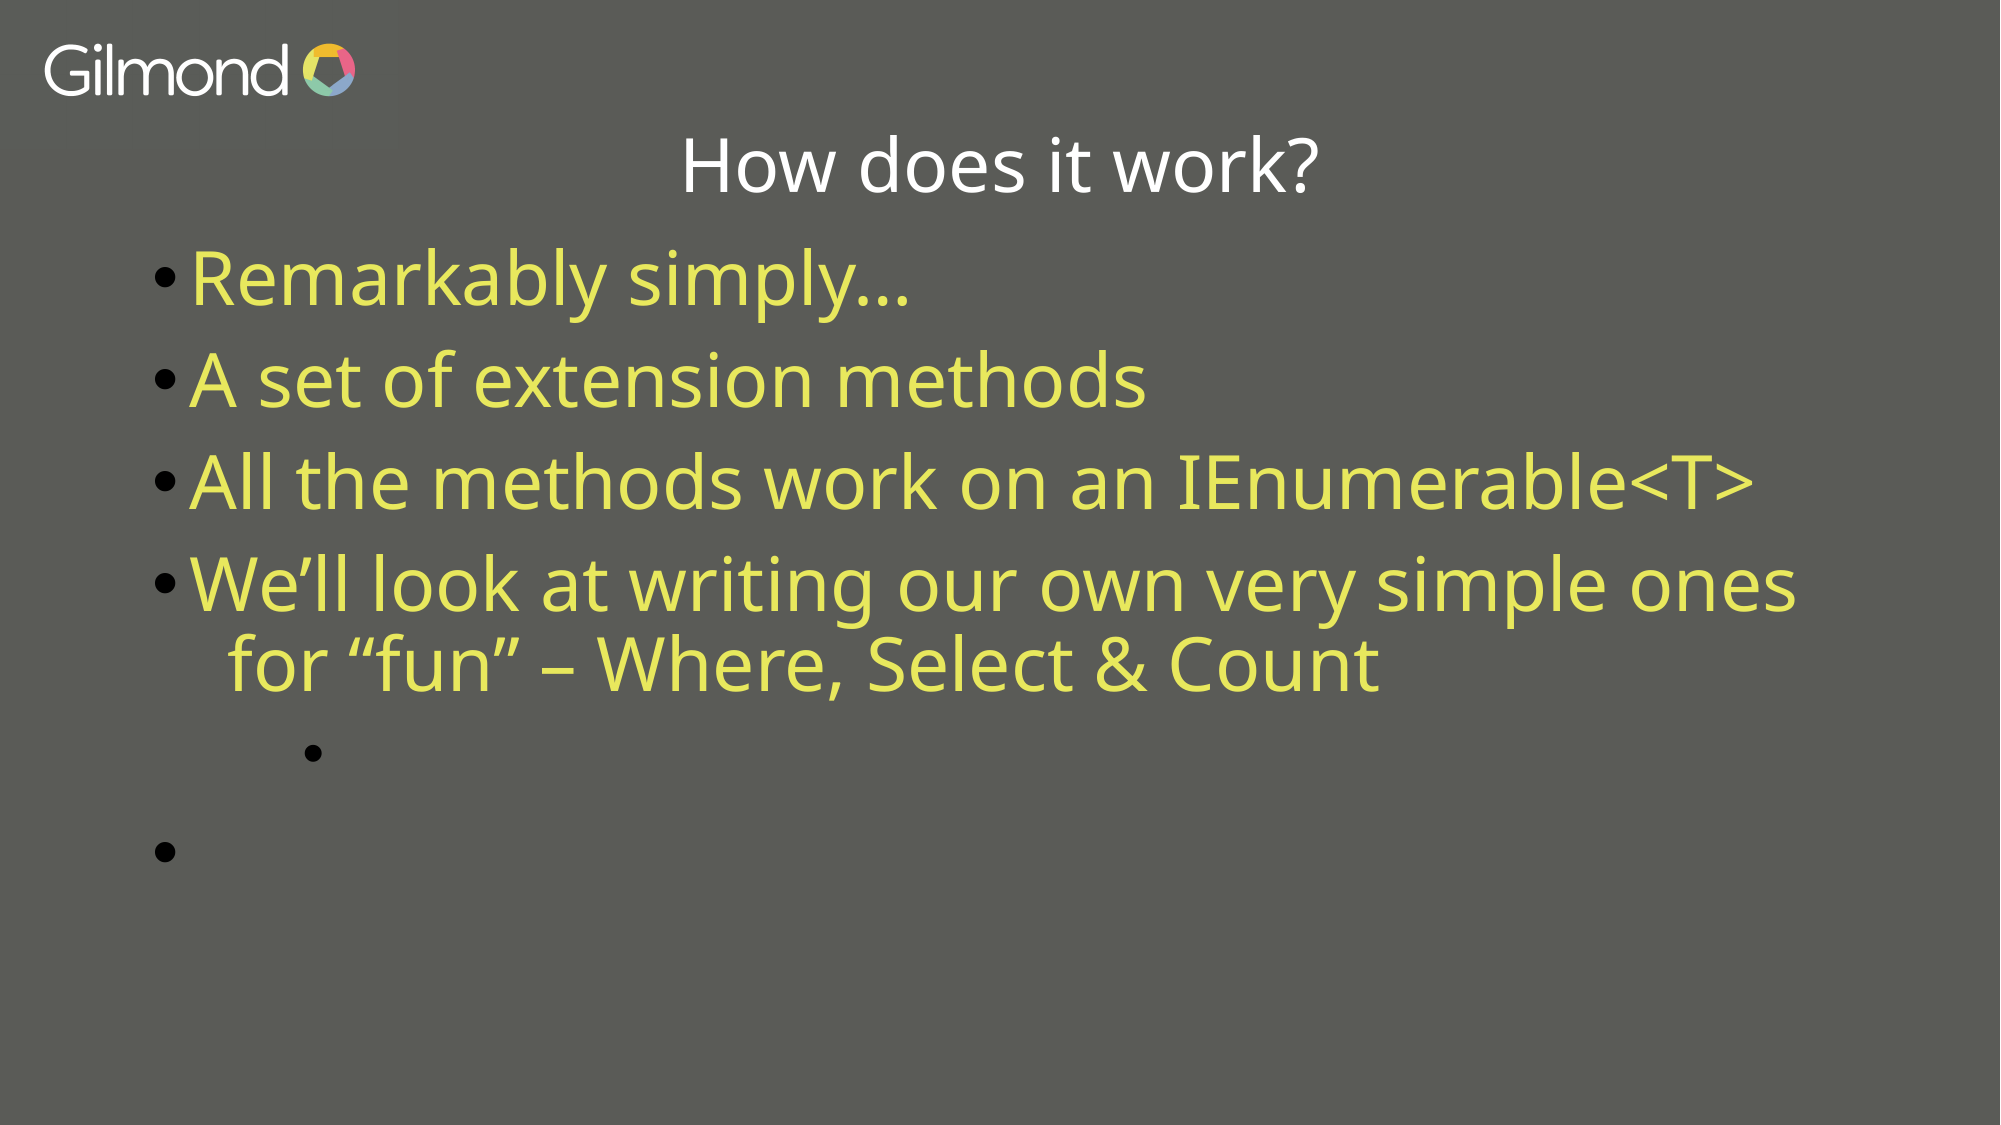

# How does it work?
Remarkably simply…
A set of extension methods
All the methods work on an IEnumerable<T>
We’ll look at writing our own very simple ones for “fun” – Where, Select & Count